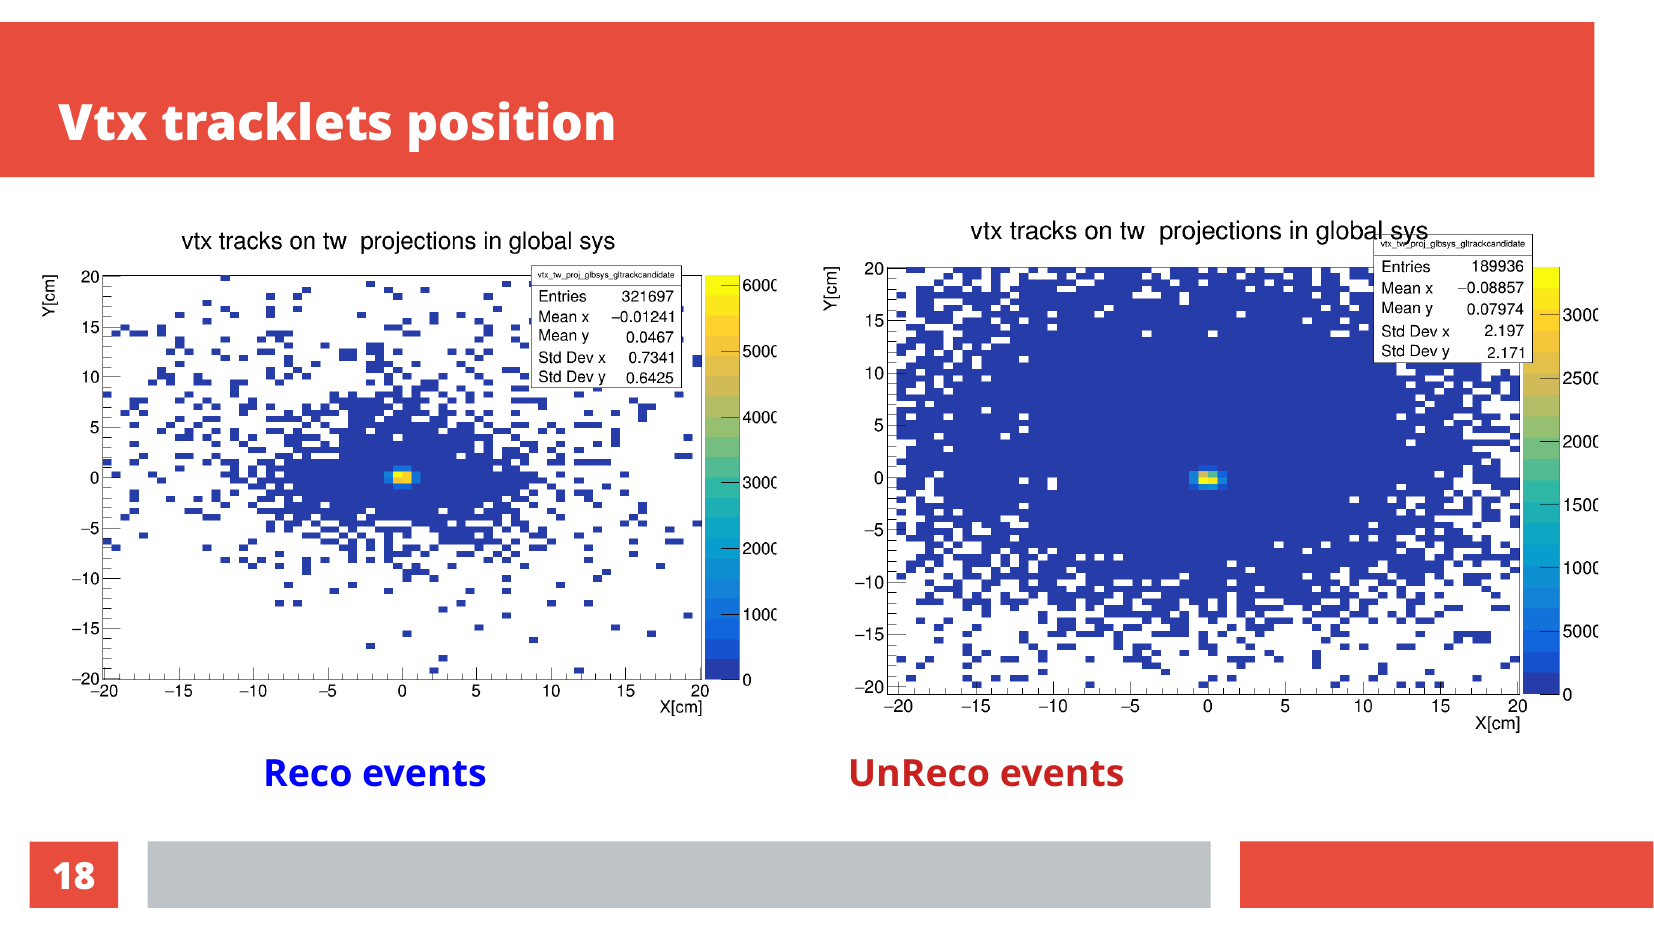

# Vtx tracklets position
Reco events UnReco events
18